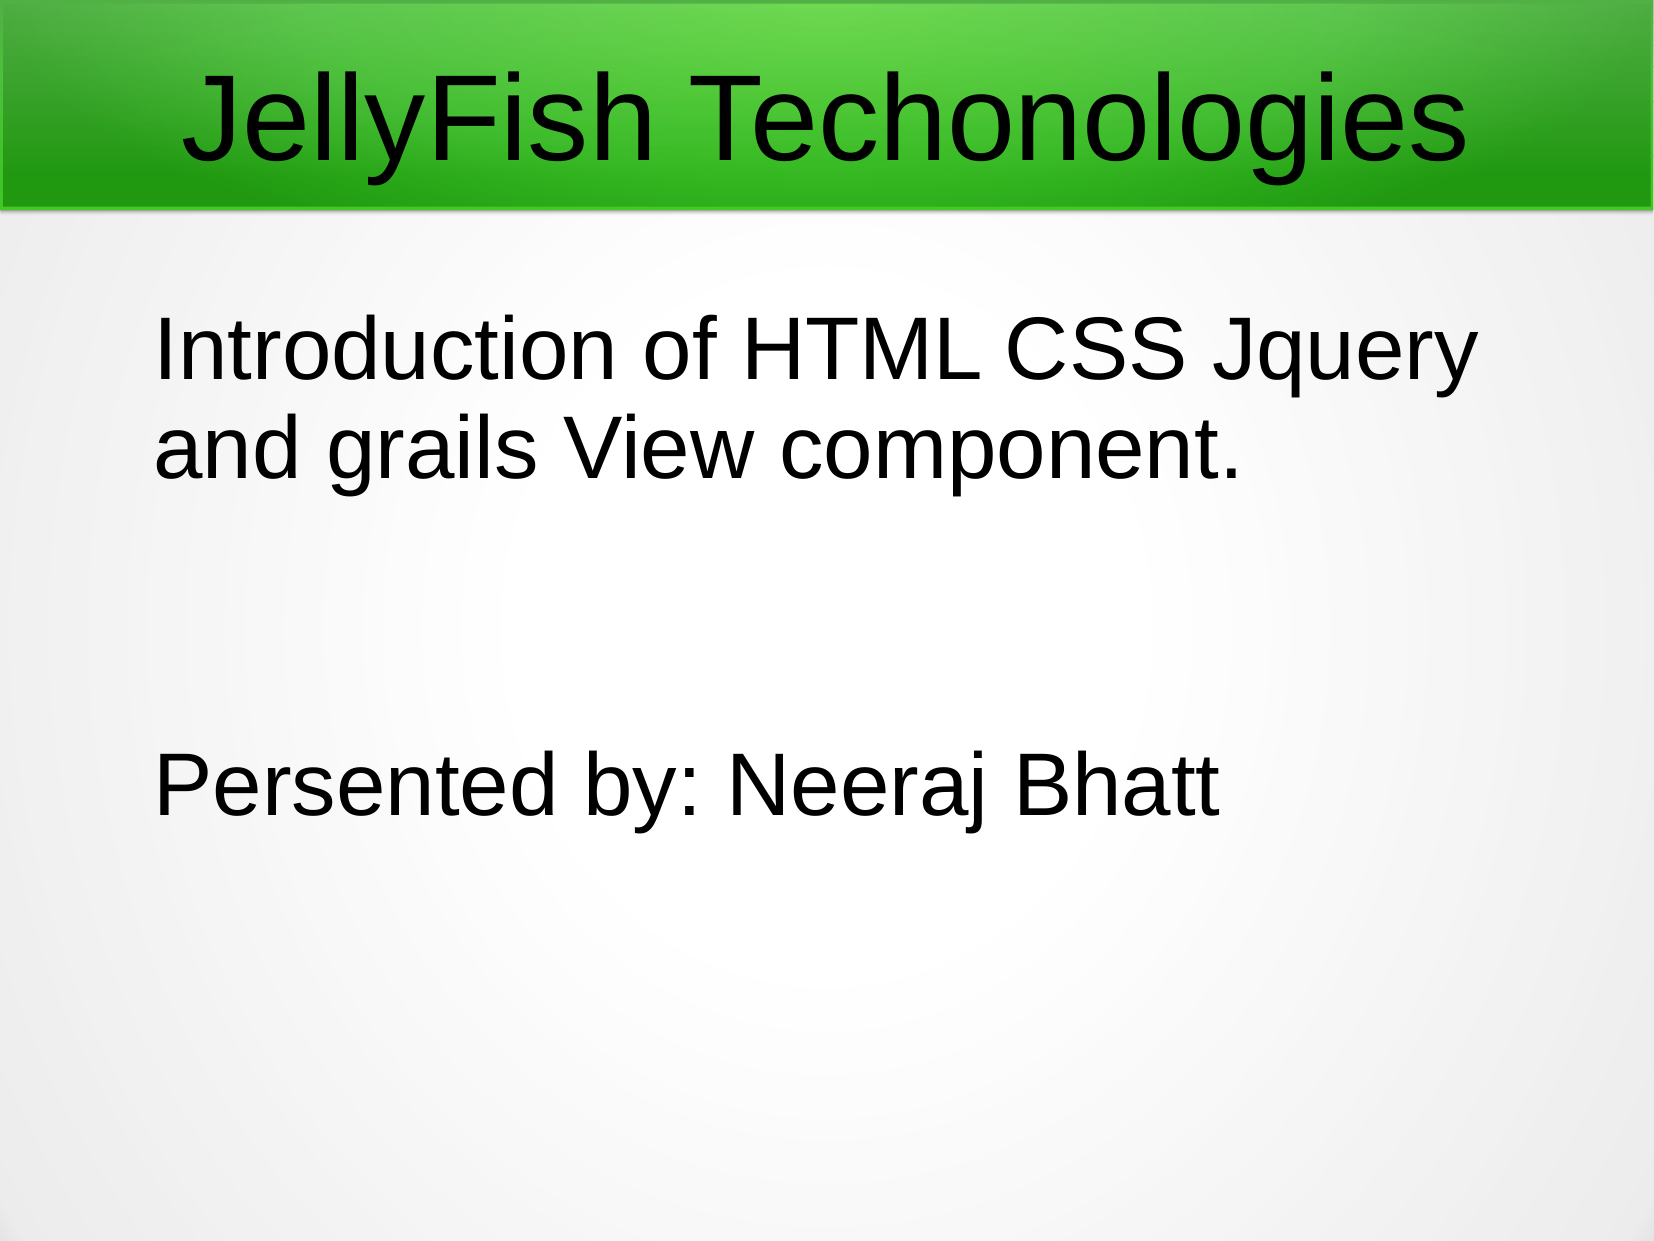

# JellyFish Techonologies
Introduction of HTML CSS Jquery and grails View component.
Persented by: Neeraj Bhatt